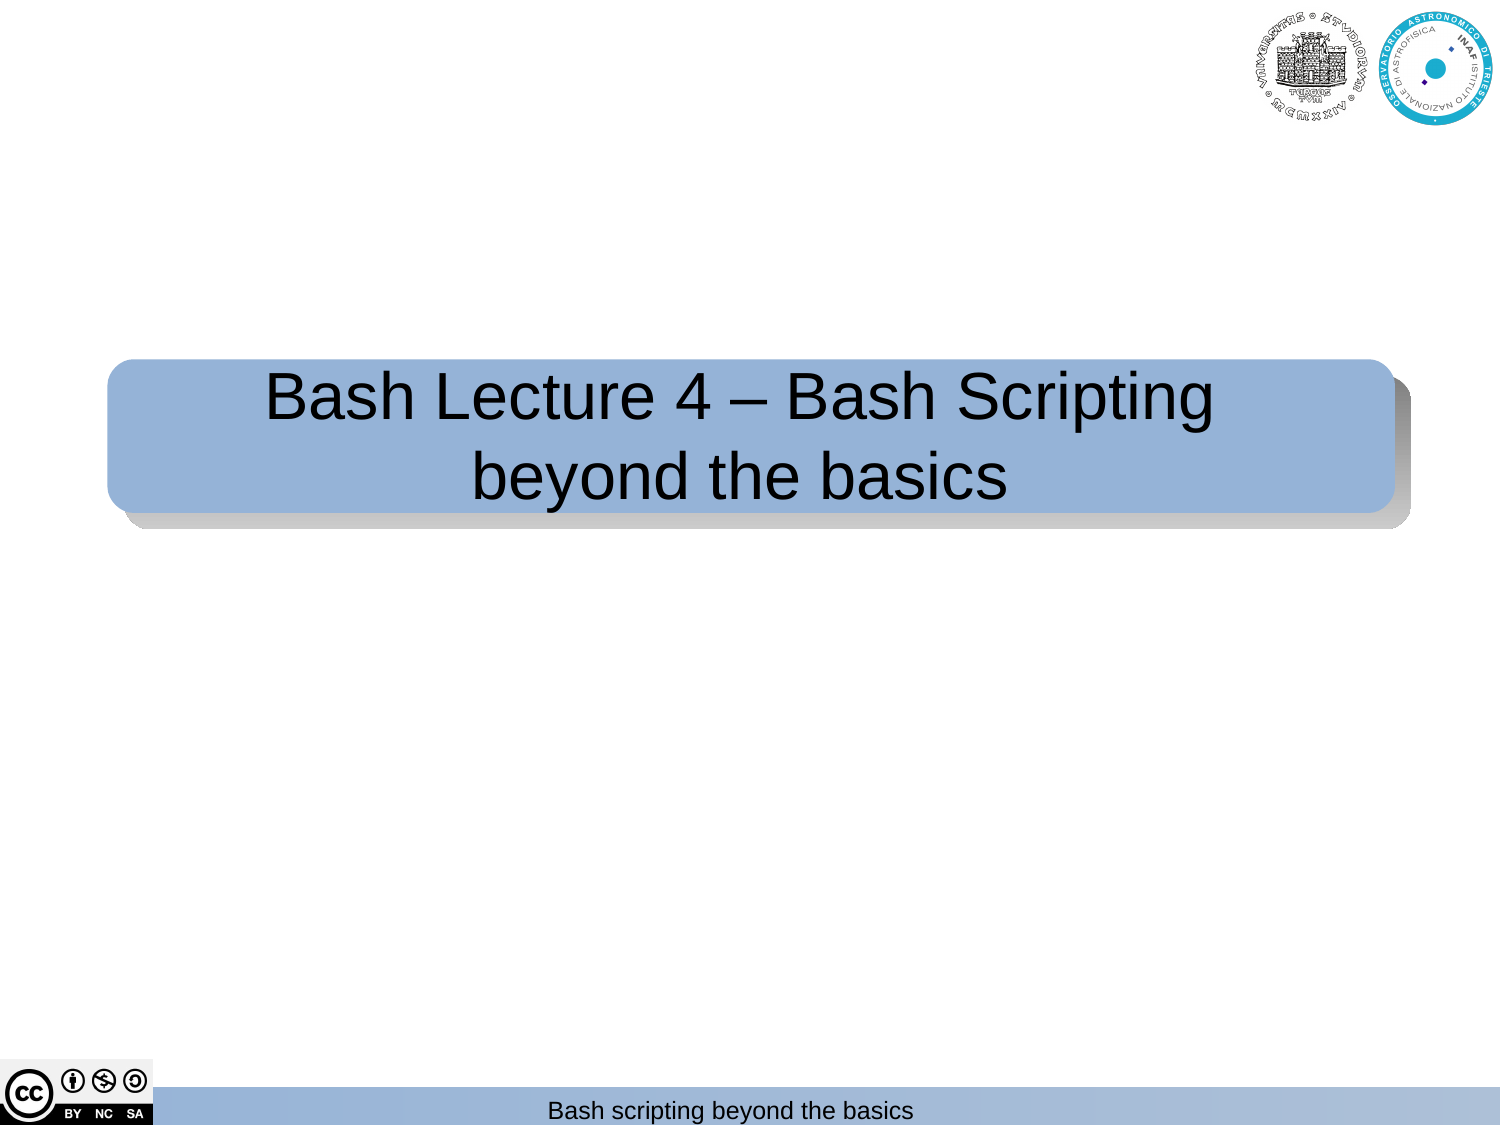

Bash Lecture 4 – Bash Scripting
beyond the basics